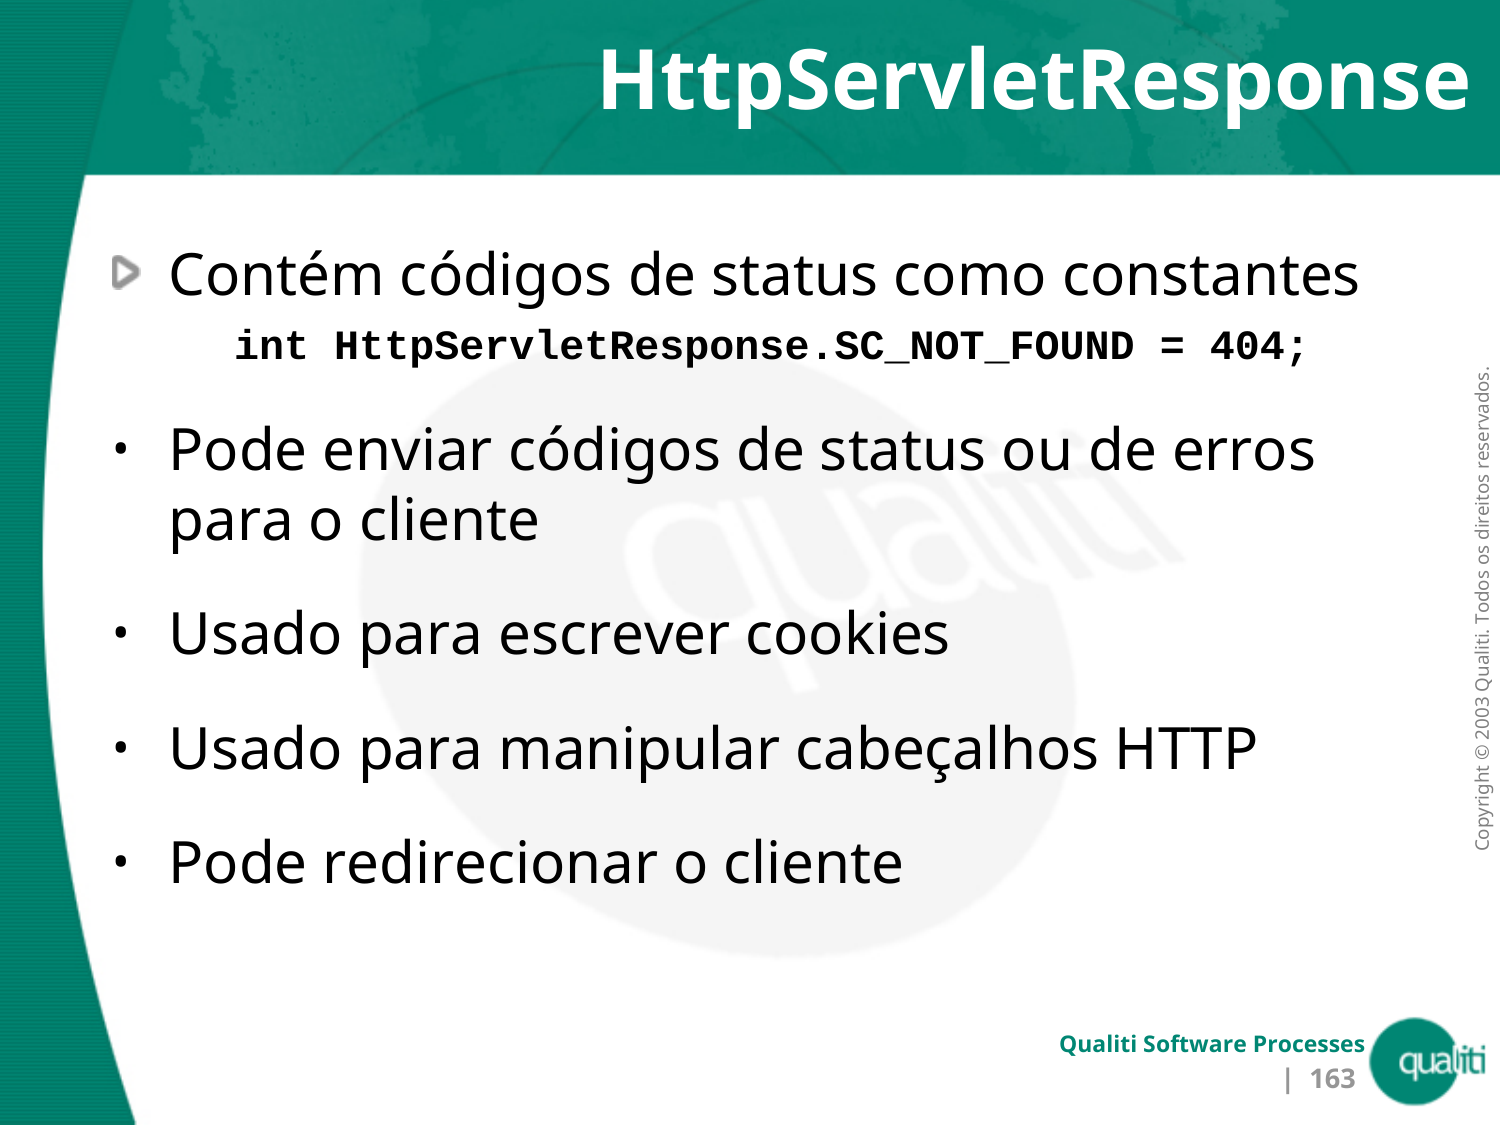

# HttpServletResponse
Contém códigos de status como constantes
int HttpServletResponse.SC_NOT_FOUND = 404;
Pode enviar códigos de status ou de erros para o cliente
Usado para escrever cookies
Usado para manipular cabeçalhos HTTP
Pode redirecionar o cliente